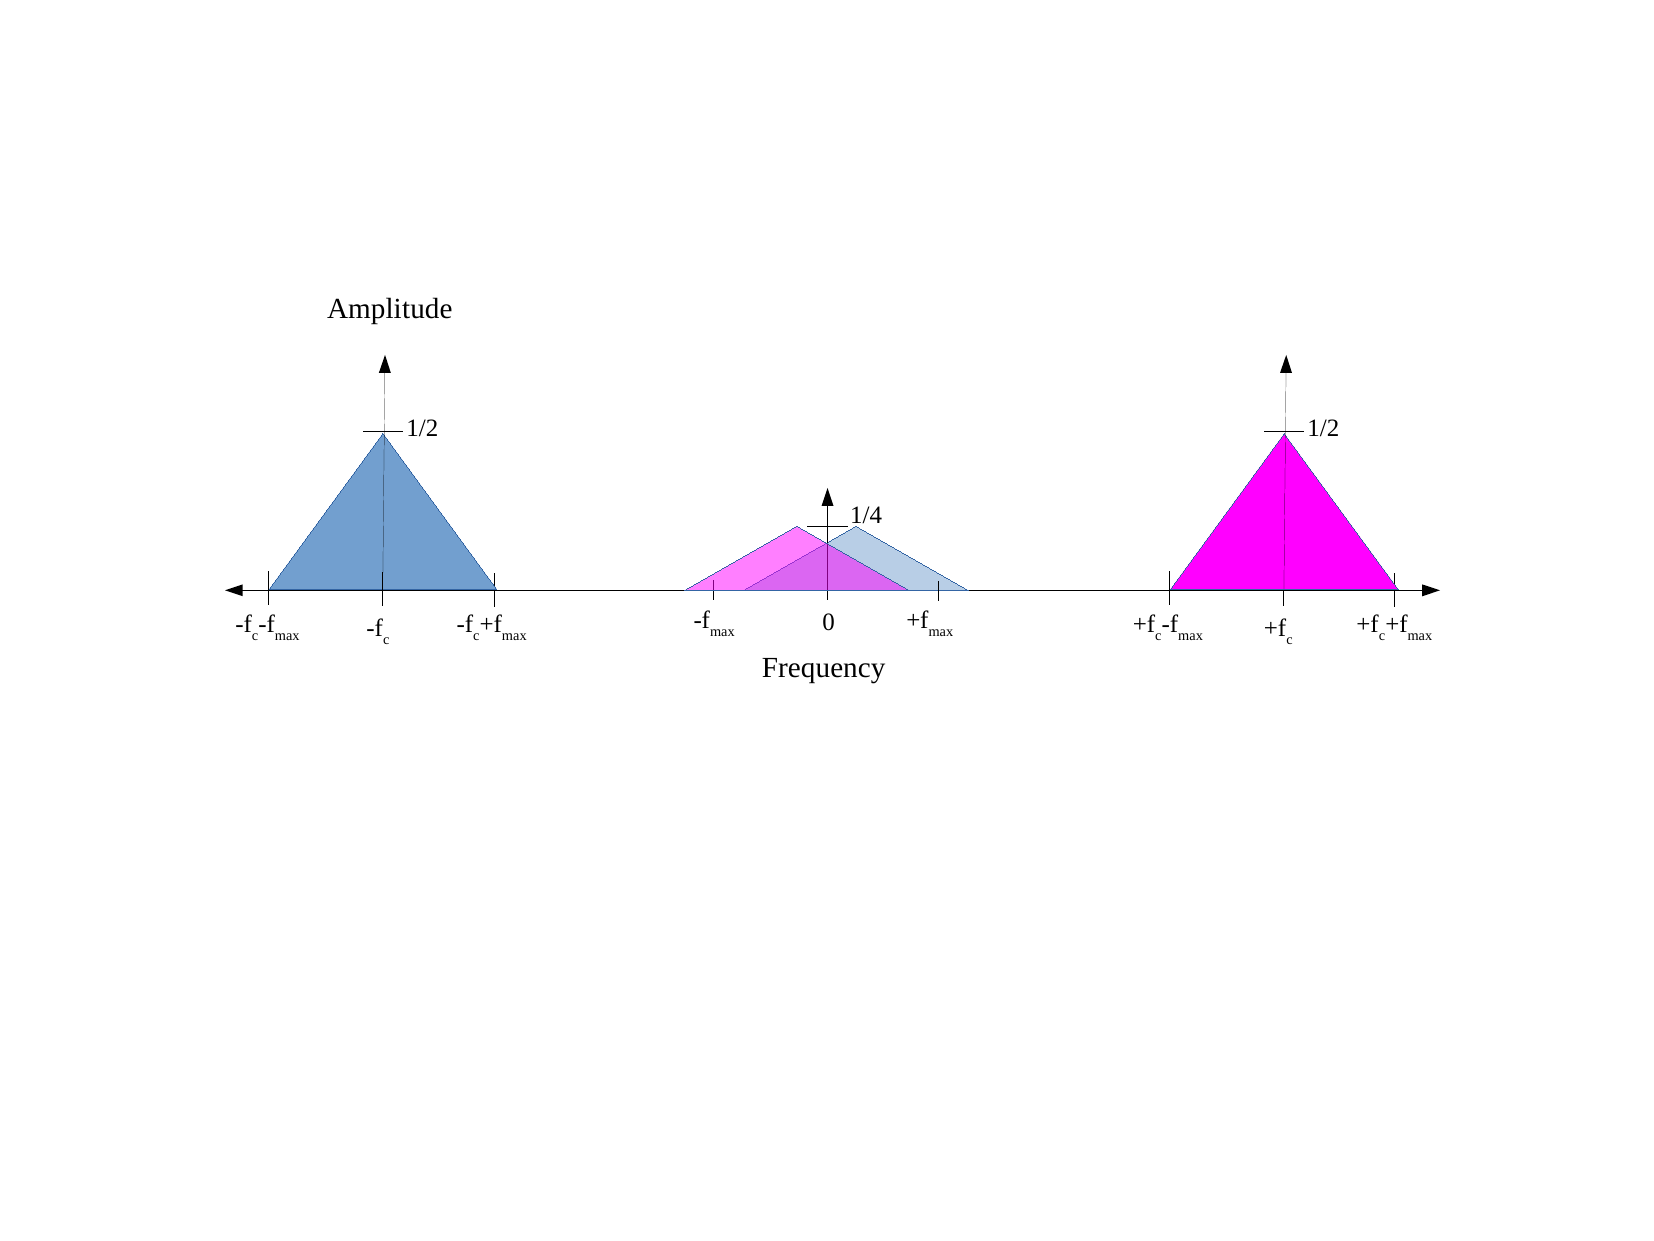

Amplitude
1/2
-fc-fmax
-fc+fmax
-fc
1/2
+fc-fmax
+fc+fmax
+fc
1/4
-fmax
+fmax
0
Frequency